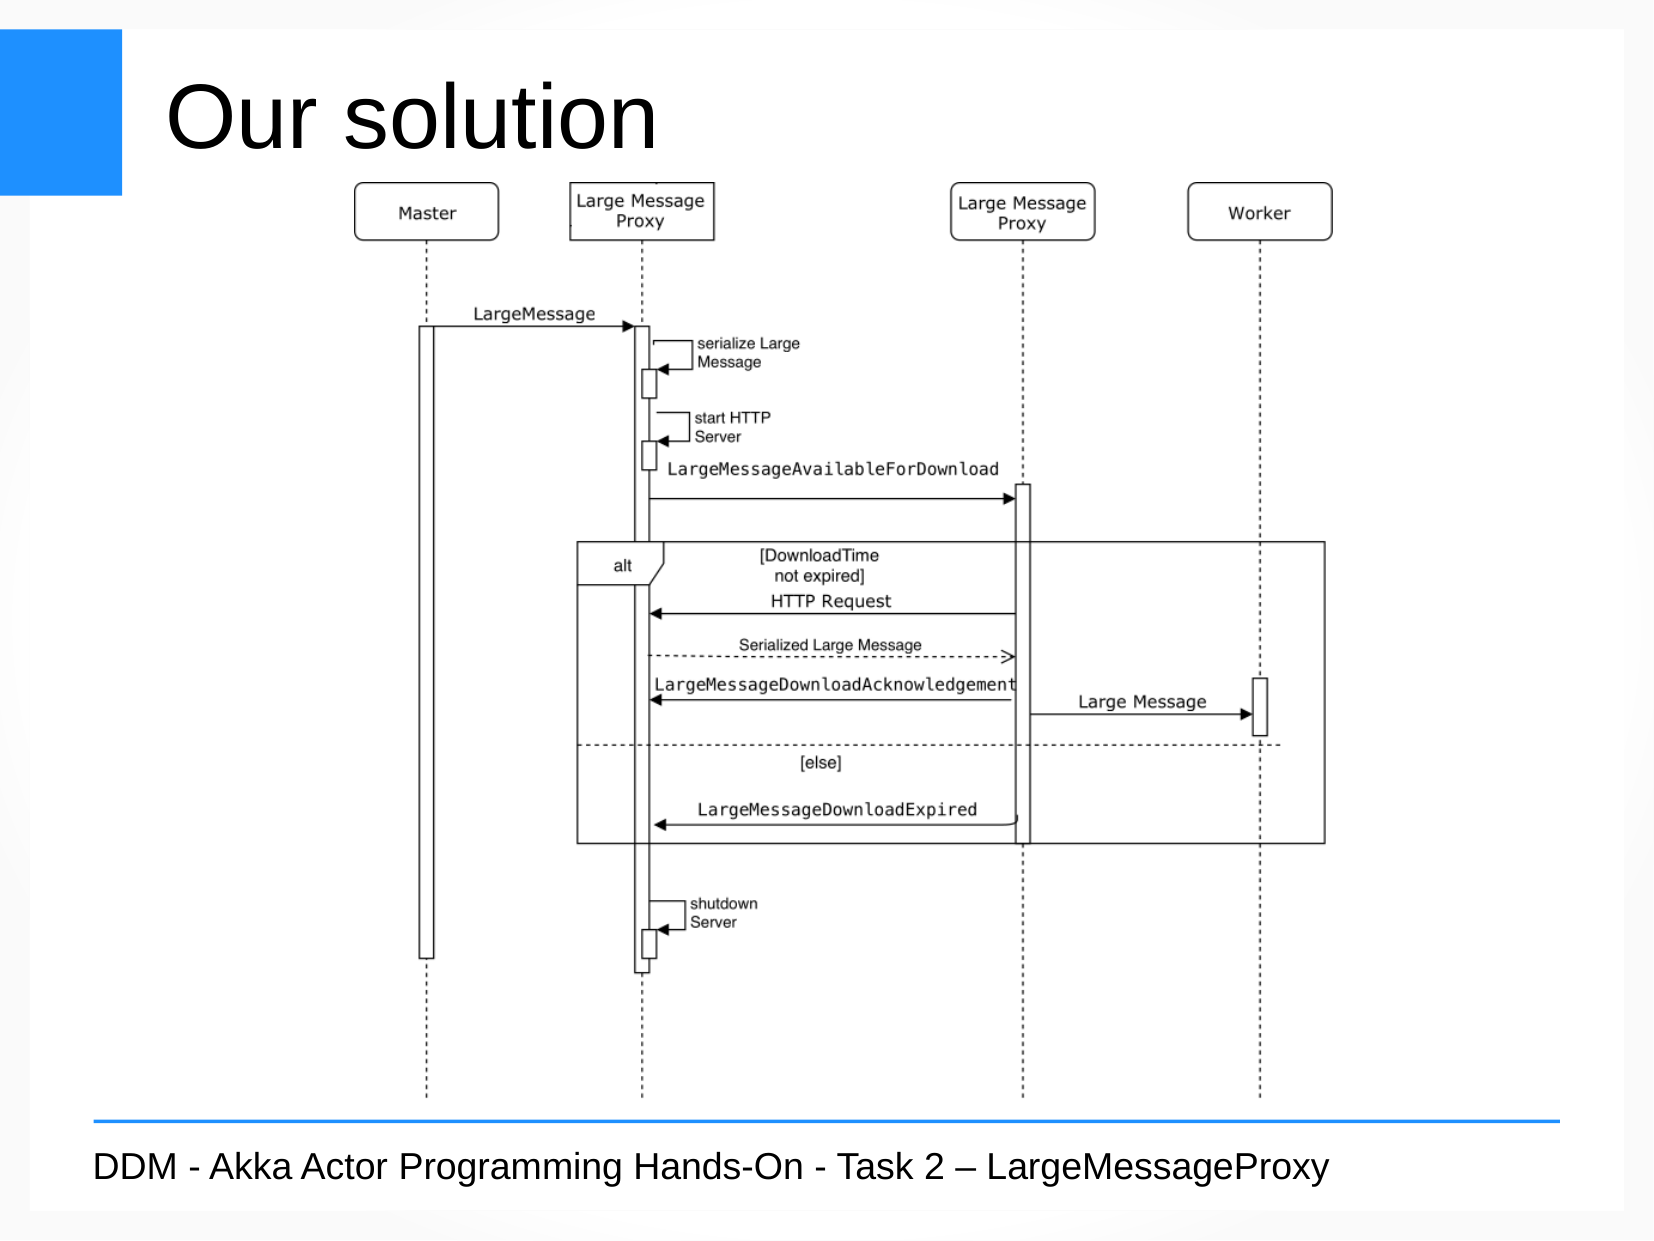

# Our solution
DDM - Akka Actor Programming Hands-On - Task 2 – LargeMessageProxy